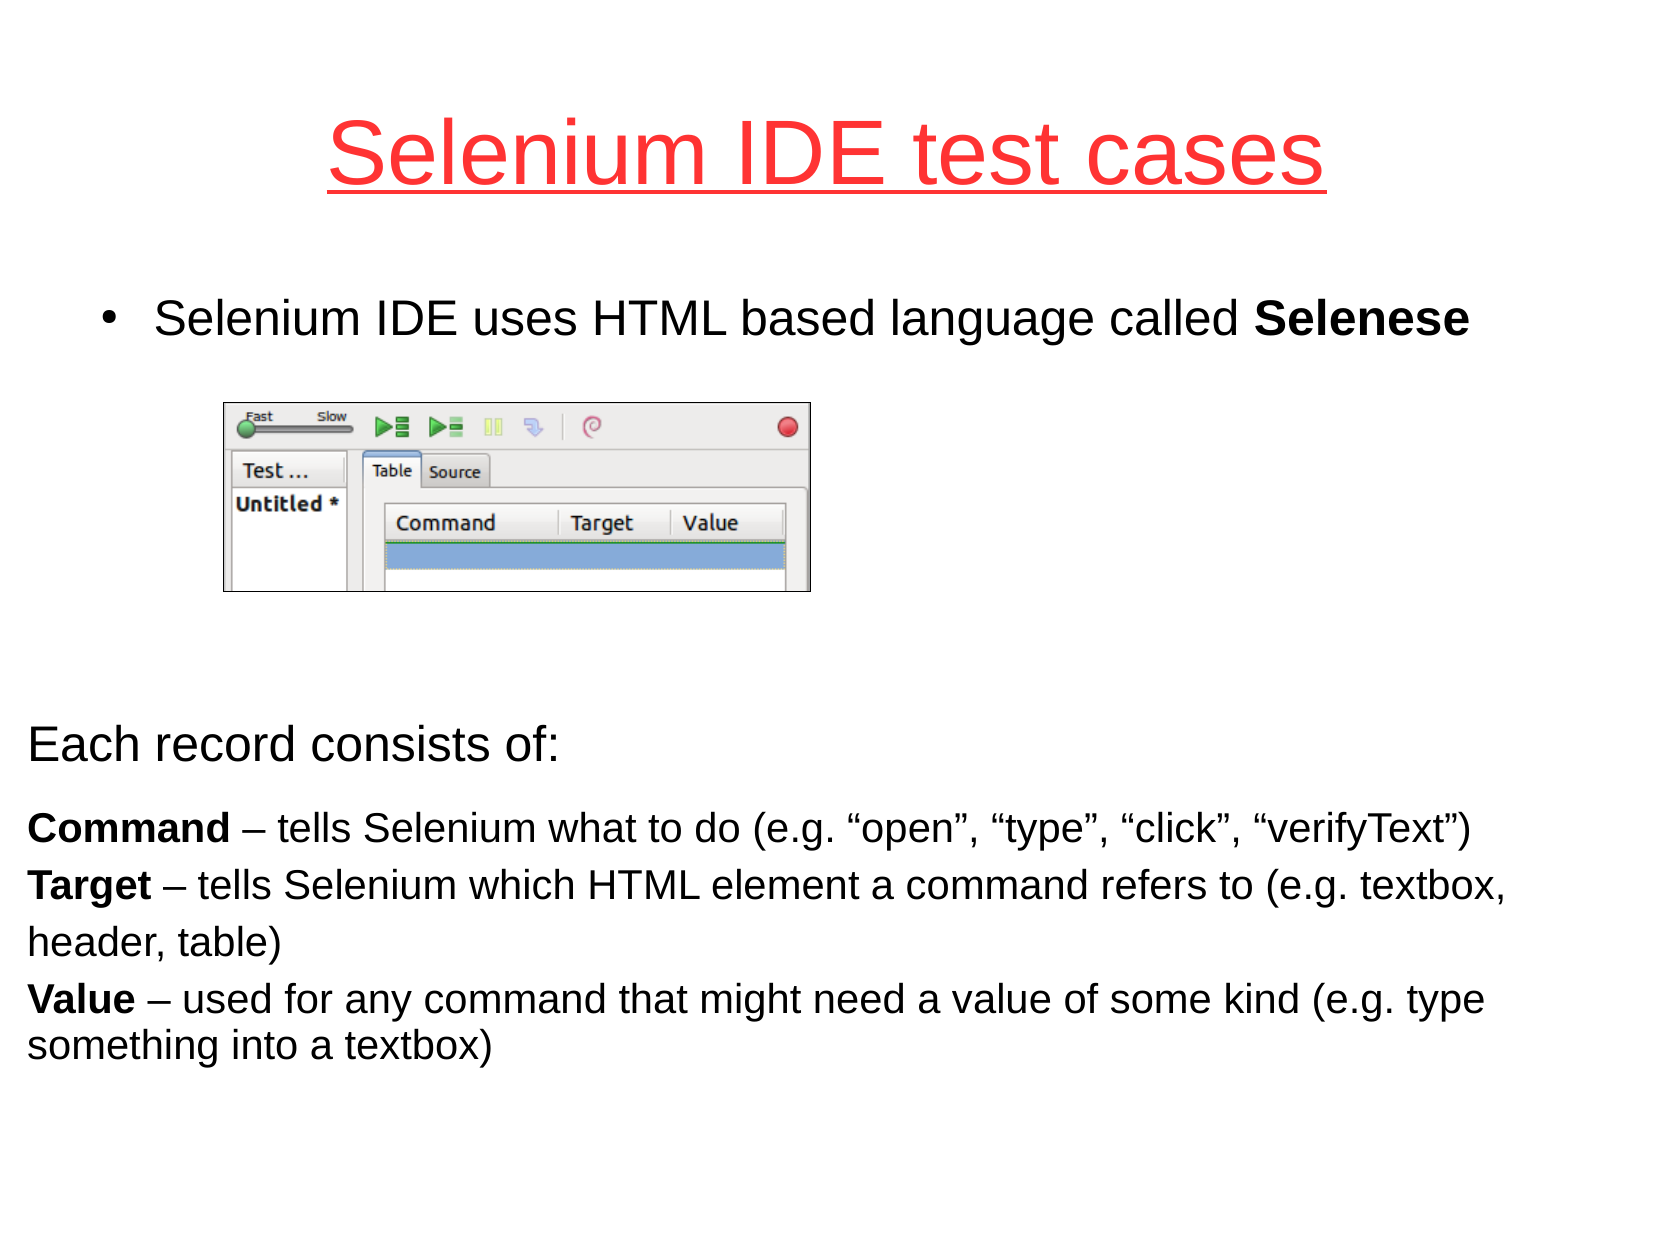

# Selenium IDE test cases
Selenium IDE uses HTML based language called Selenese
Each record consists of:
Command – tells Selenium what to do (e.g. “open”, “type”, “click”, “verifyText”)
Target – tells Selenium which HTML element a command refers to (e.g. textbox,
header, table)
Value – used for any command that might need a value of some kind (e.g. type something into a textbox)